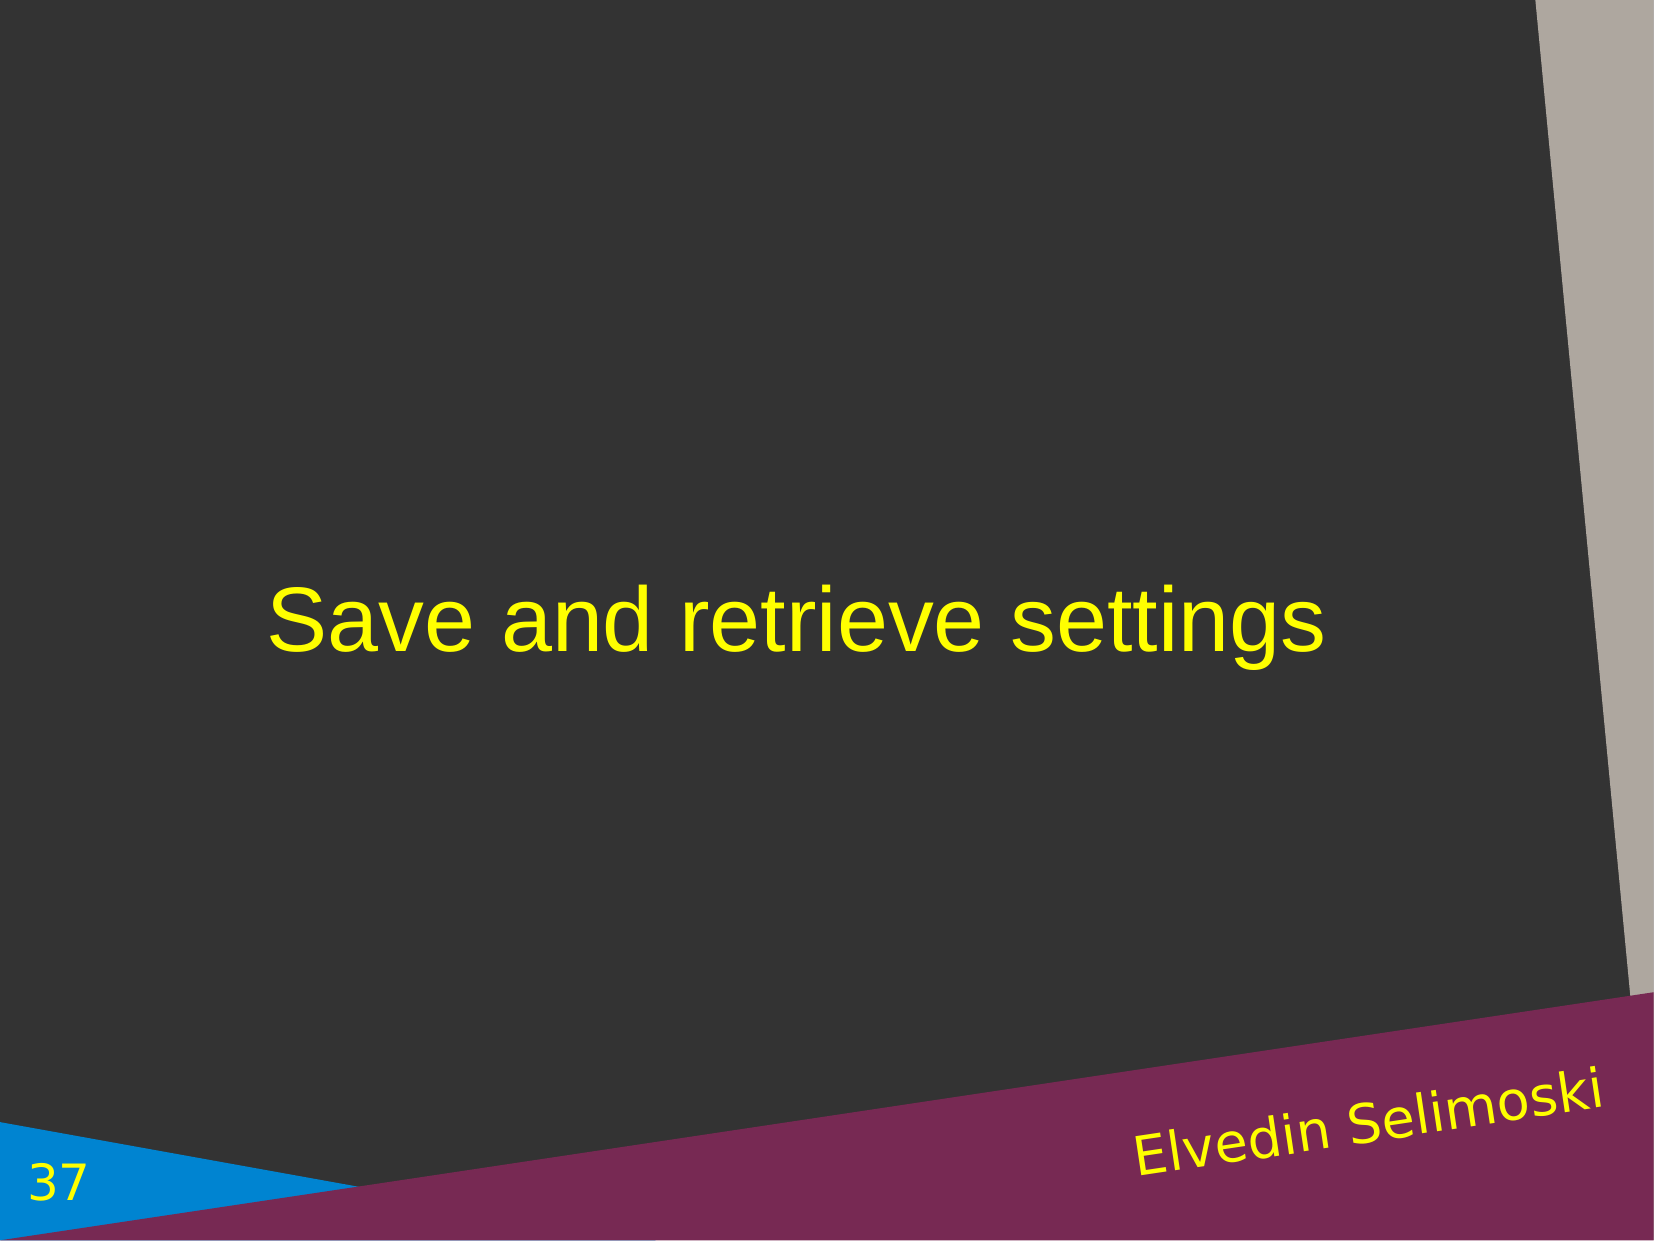

# Save and retrieve settings
Elvedin Selimoski
37